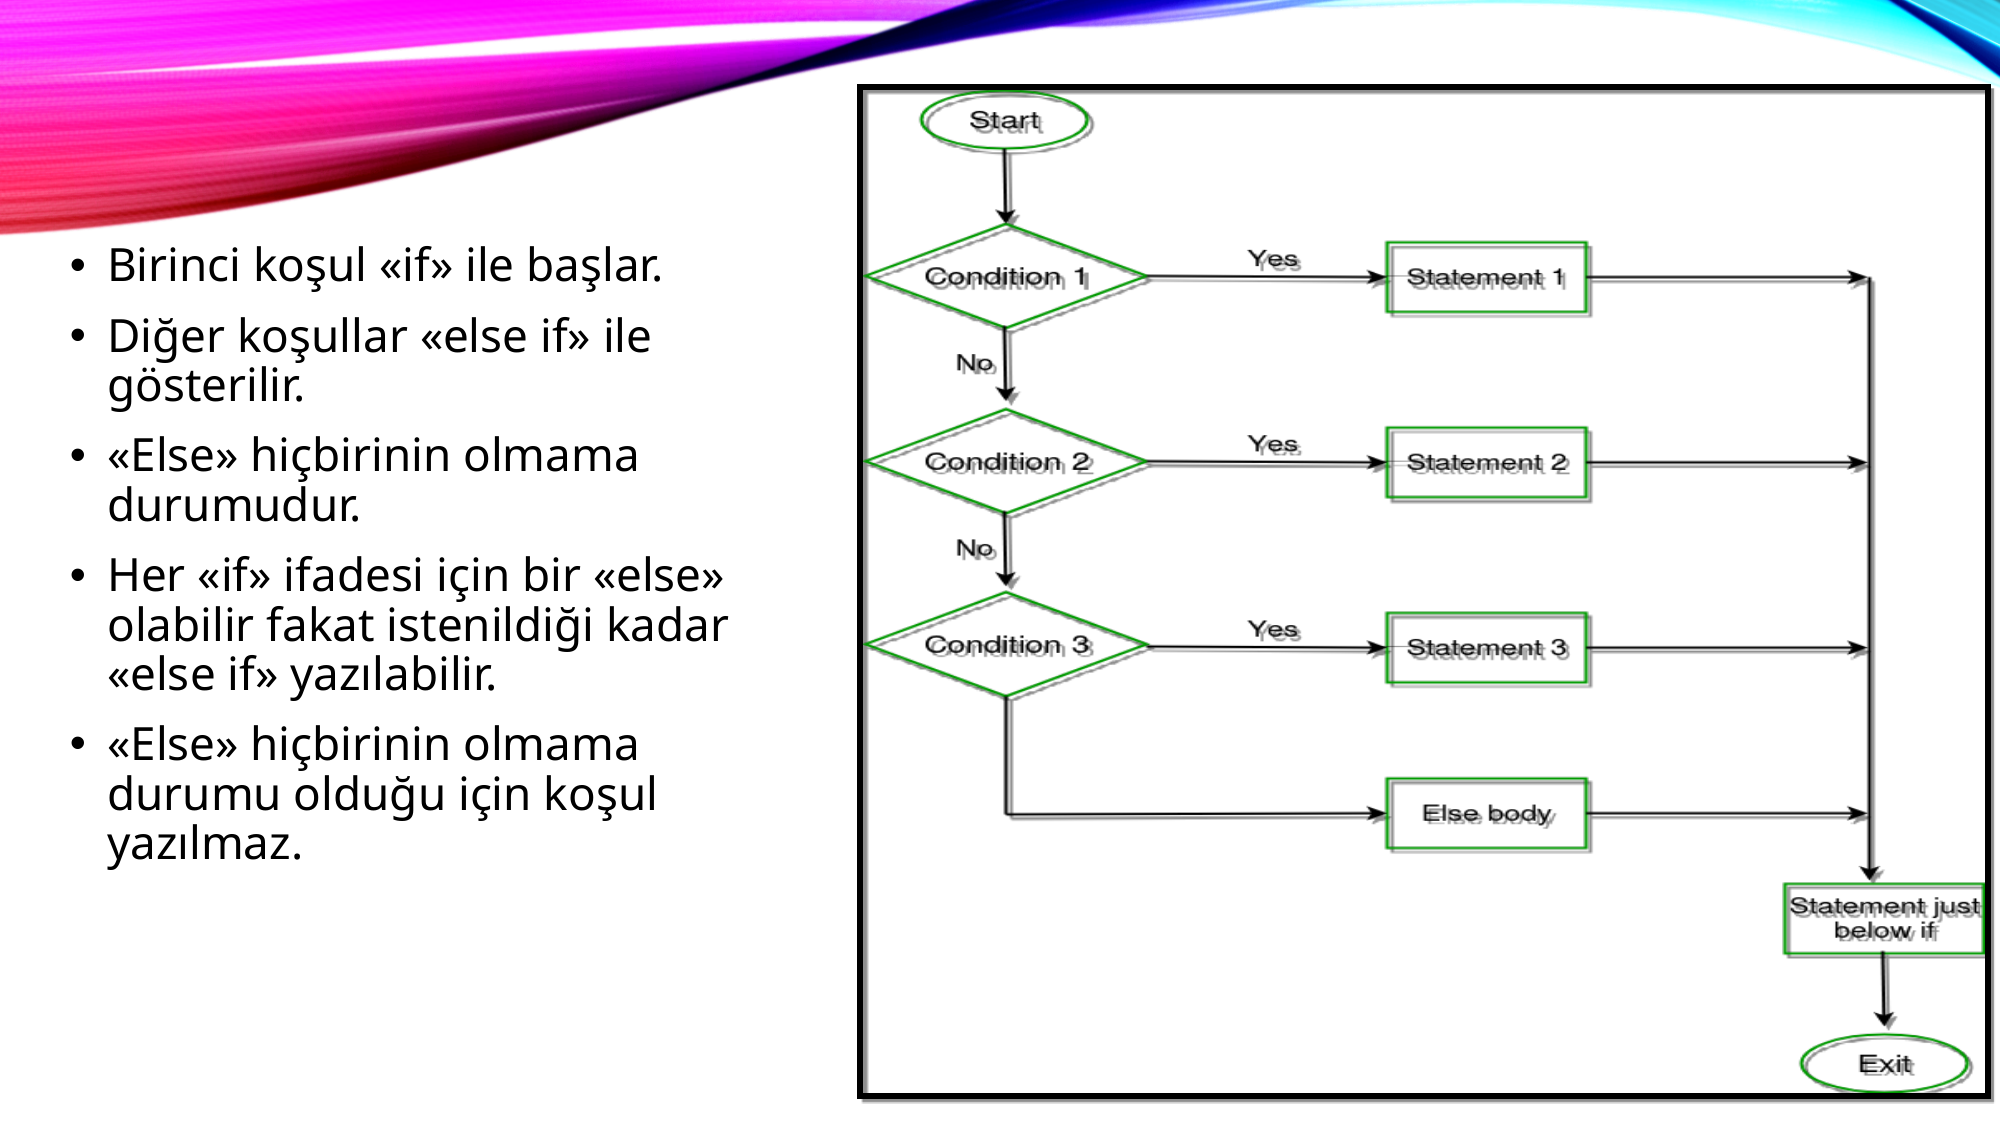

Birinci koşul «if» ile başlar.
Diğer koşullar «else if» ile gösterilir.
«Else» hiçbirinin olmama durumudur.
Her «if» ifadesi için bir «else» olabilir fakat istenildiği kadar «else if» yazılabilir.
«Else» hiçbirinin olmama durumu olduğu için koşul yazılmaz.